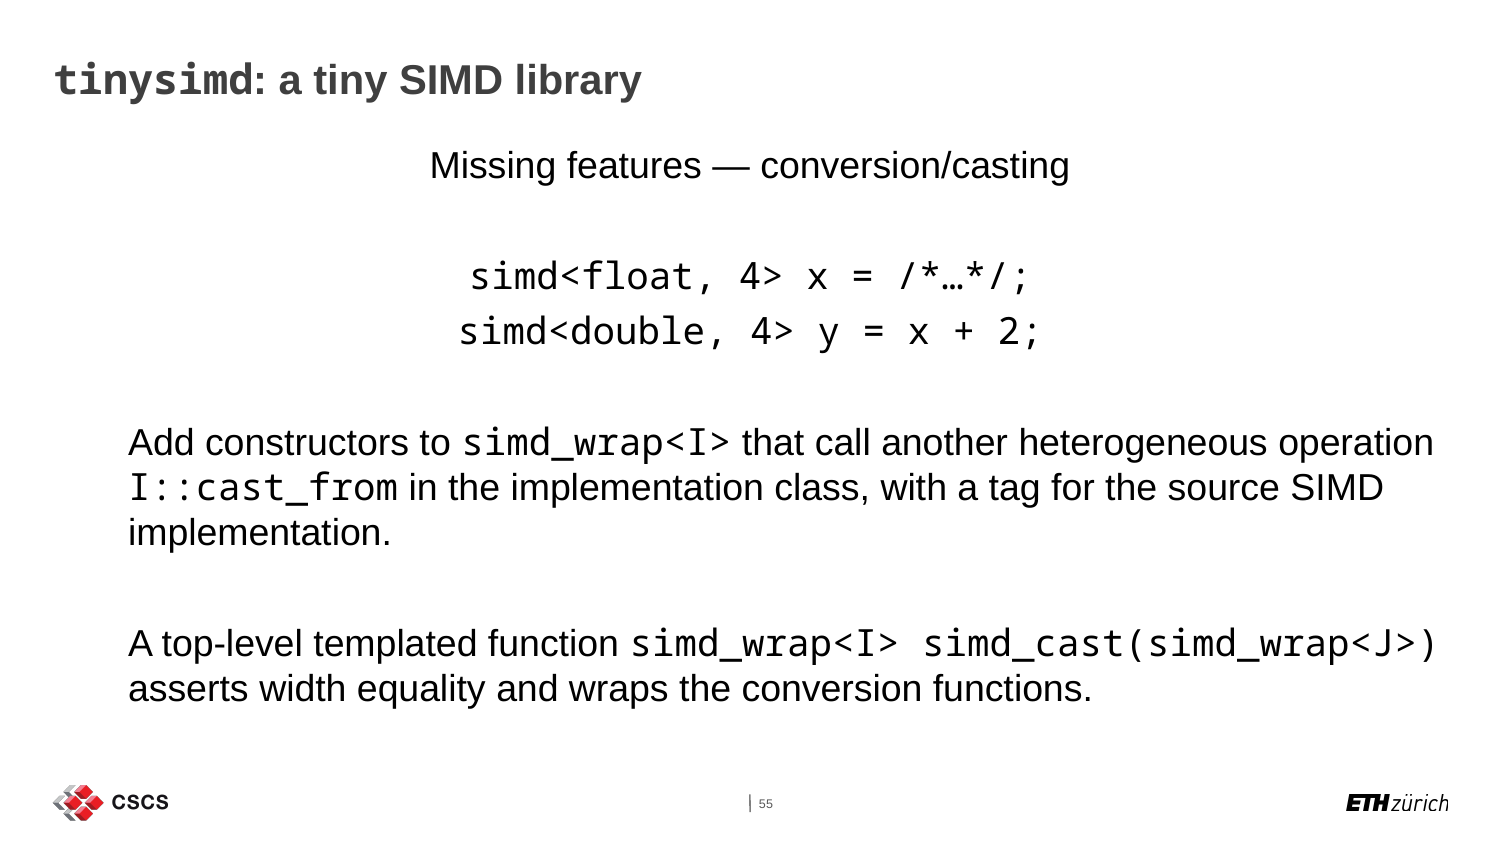

tinysimd: a tiny SIMD library
# Missing features — conversion/casting
simd<float, 4> x = /*…*/;
simd<double, 4> y = x + 2;
Add constructors to simd_wrap<I> that call another heterogeneous operation I::cast_from in the implementation class, with a tag for the source SIMD implementation.
A top-level templated function simd_wrap<I> simd_cast(simd_wrap<J>) asserts width equality and wraps the conversion functions.